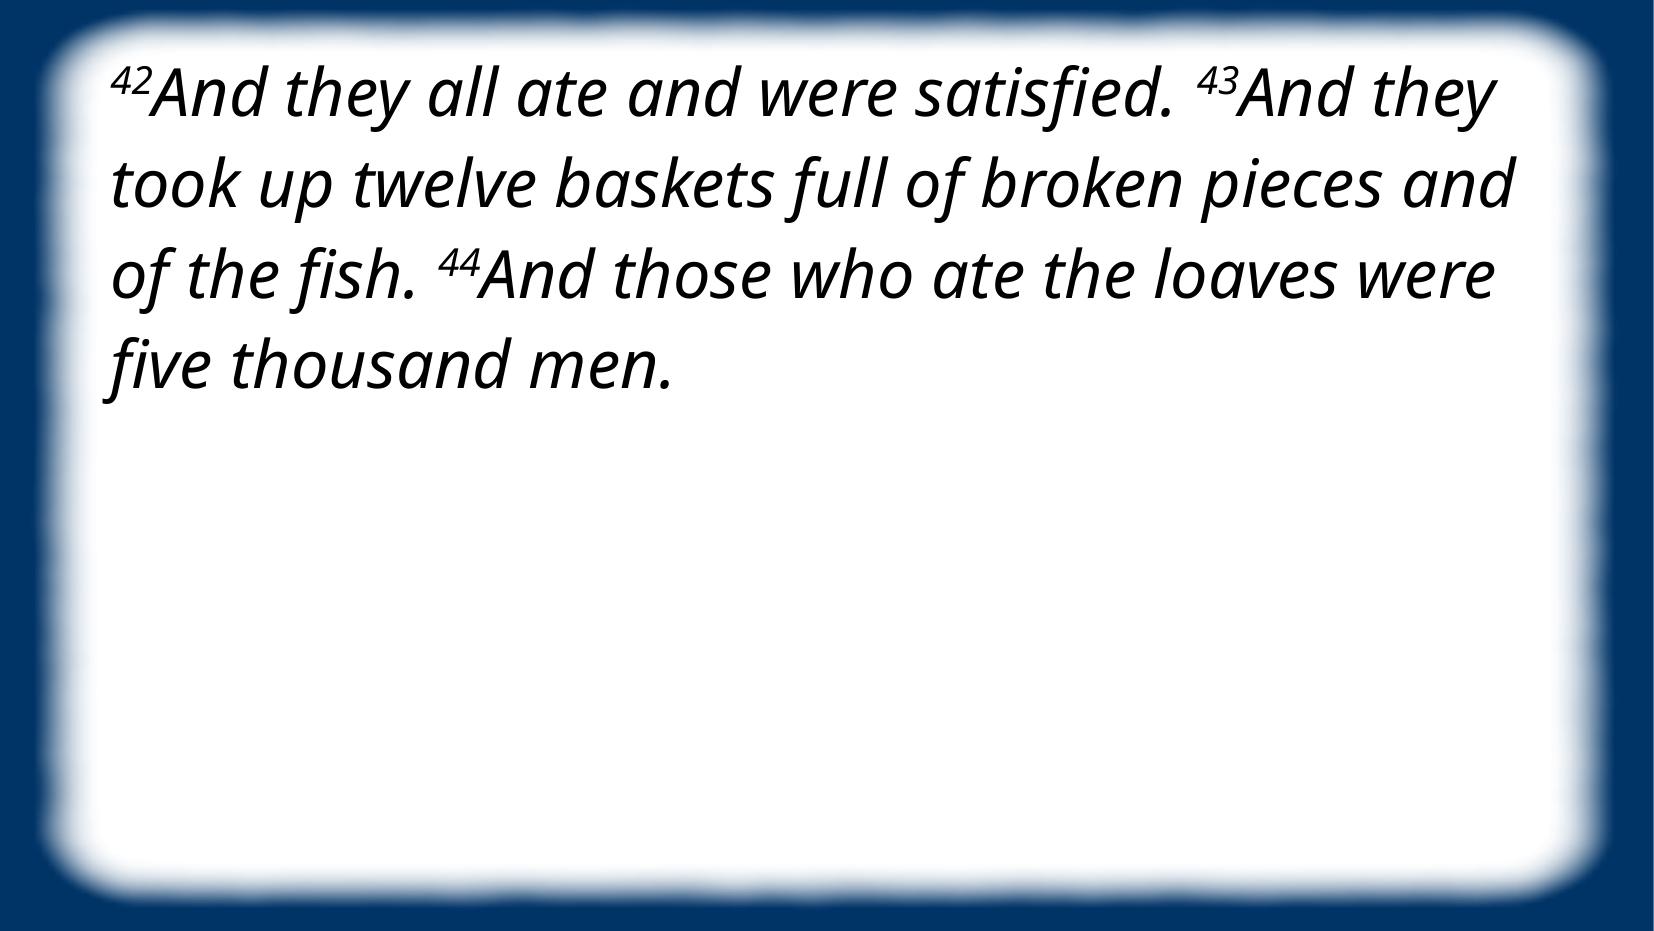

42And they all ate and were satisfied. 43And they took up twelve baskets full of broken pieces and of the fish. 44And those who ate the loaves were five thousand men.